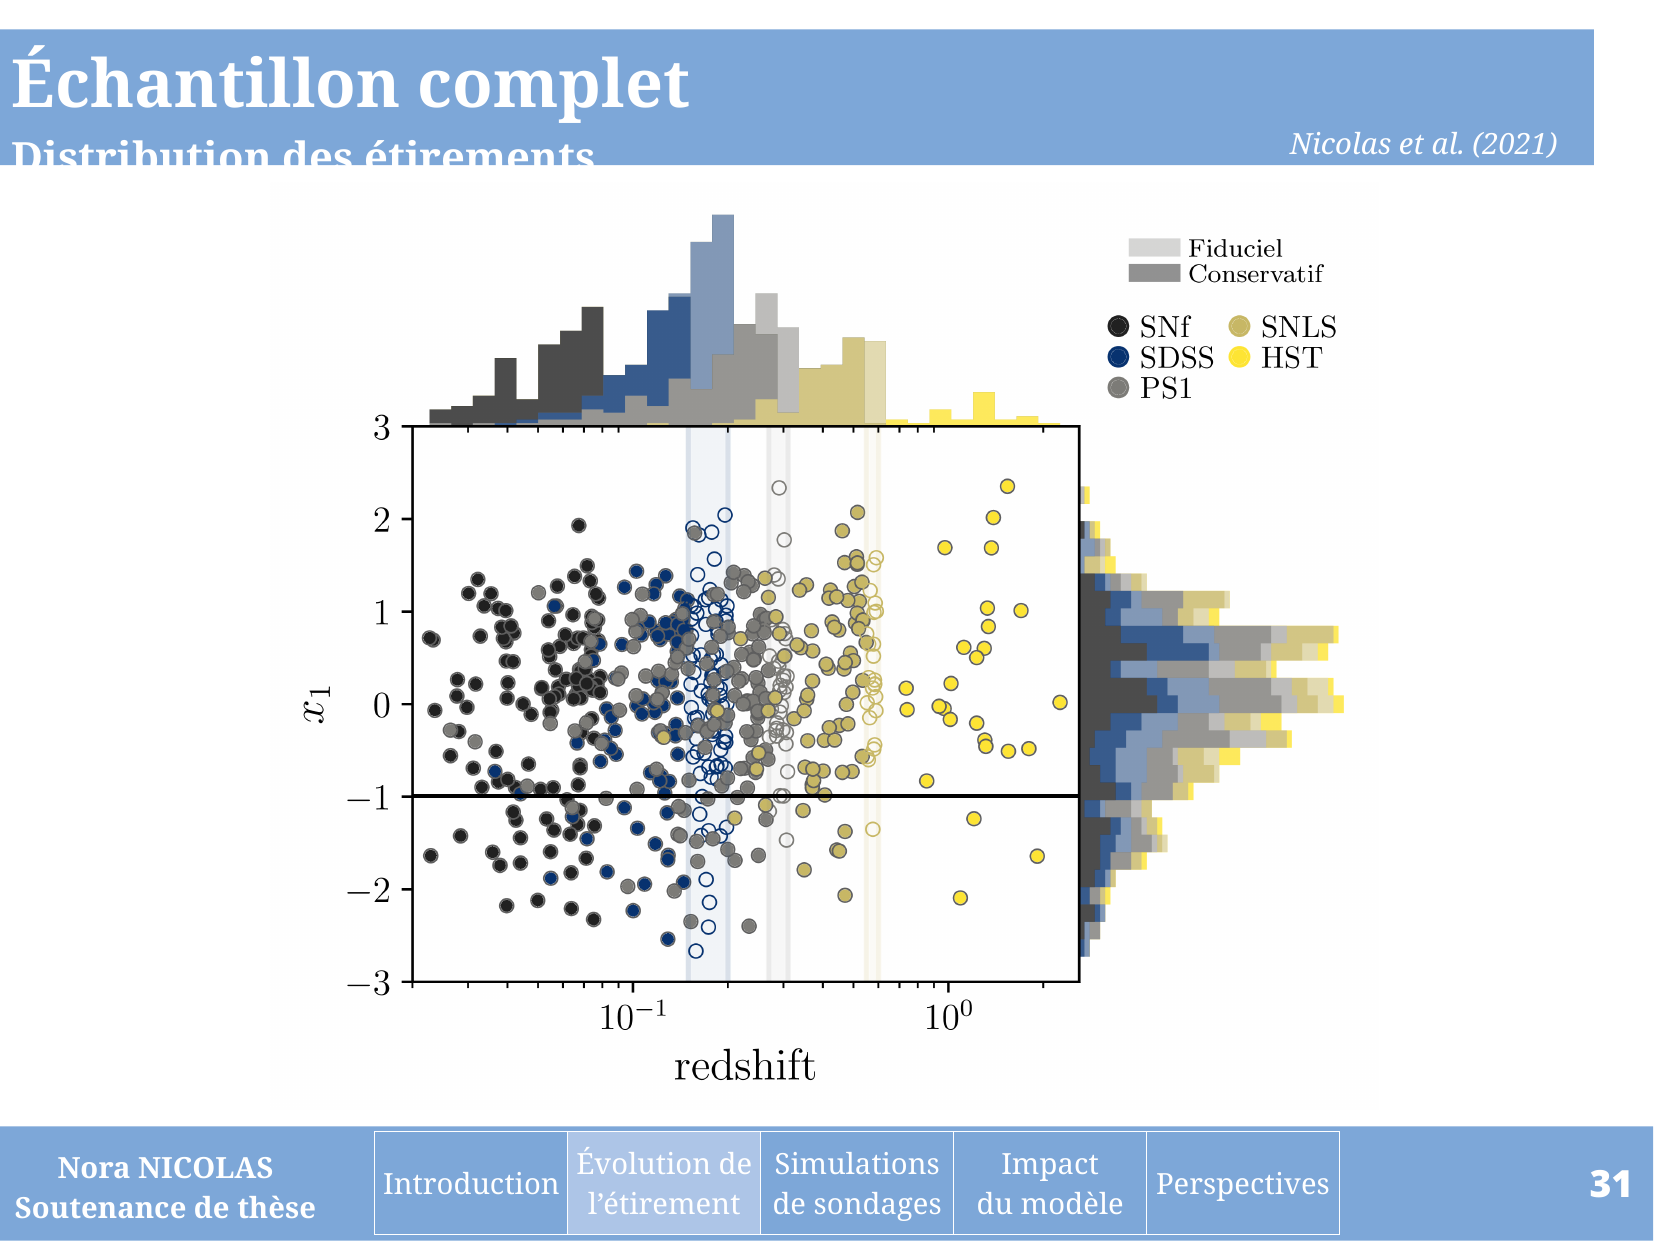

# Échantillon complet Distribution des étirements
Nicolas et al. (2021)
31
Introduction
Évolution de
l’étirement
Simulations
de sondages
Impact
du modèle
Perspectives